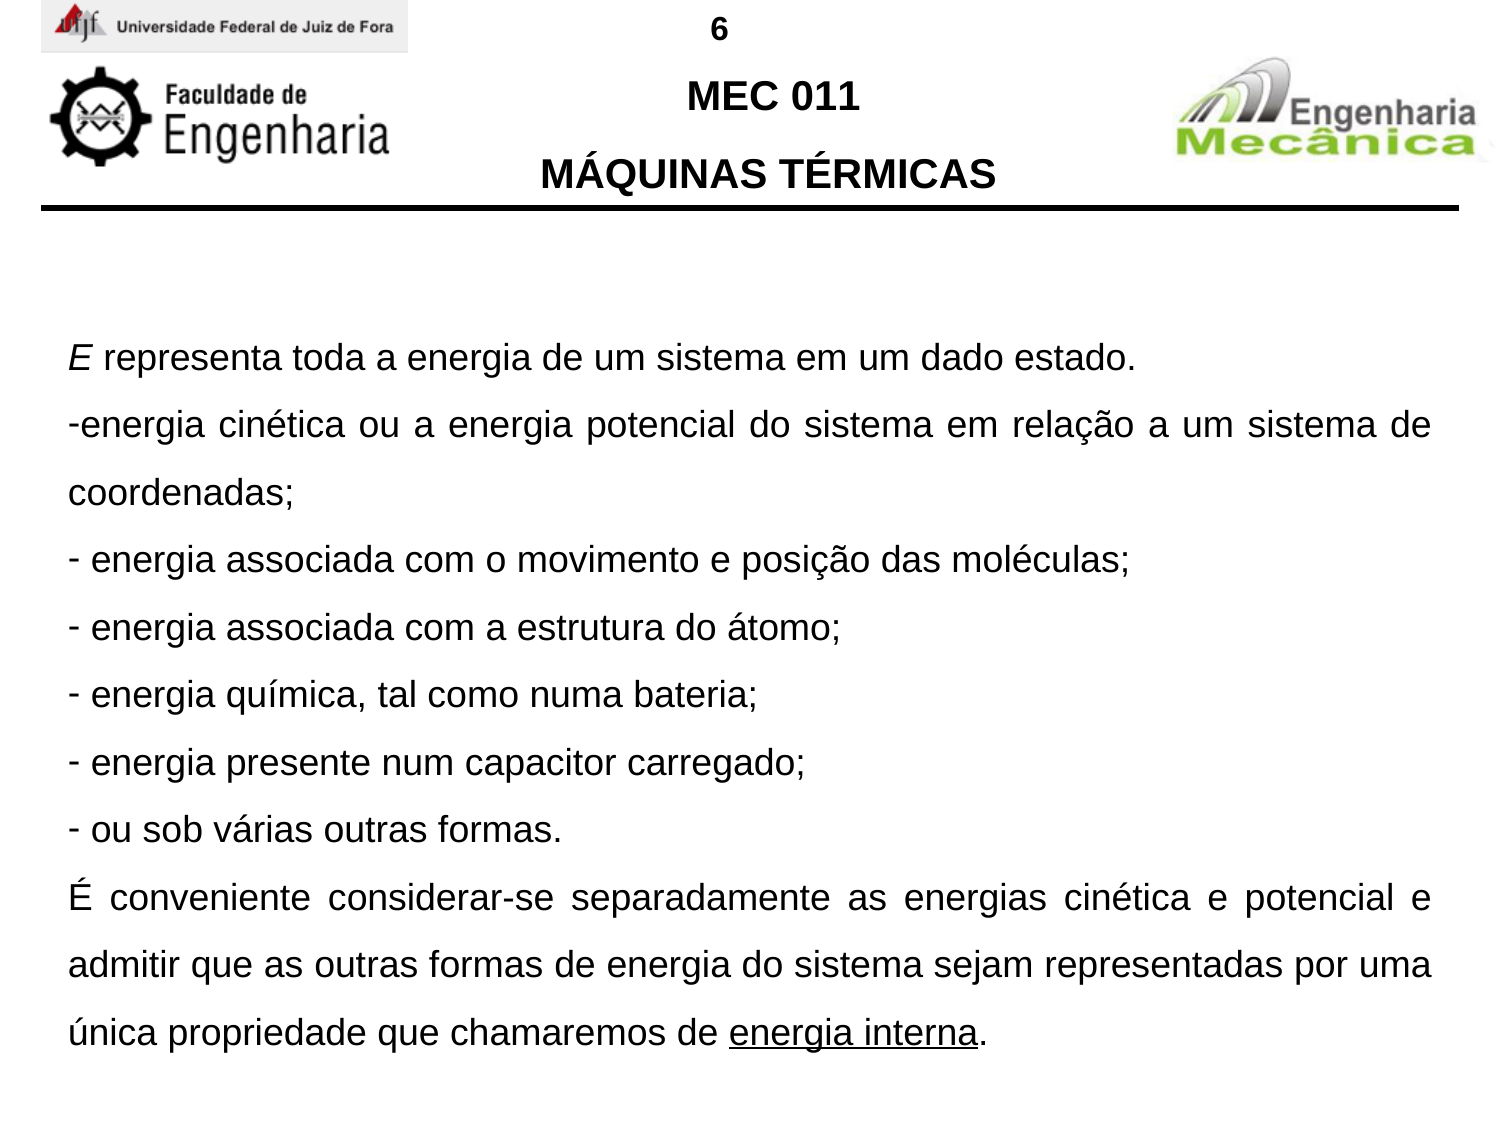

E representa toda a energia de um sistema em um dado estado.
energia cinética ou a energia potencial do sistema em relação a um sistema de coordenadas;
 energia associada com o movimento e posição das moléculas;
 energia associada com a estrutura do átomo;
 energia química, tal como numa bateria;
 energia presente num capacitor carregado;
 ou sob várias outras formas.
É conveniente considerar-se separadamente as energias cinética e potencial e admitir que as outras formas de energia do sistema sejam representadas por uma única propriedade que chamaremos de energia interna.